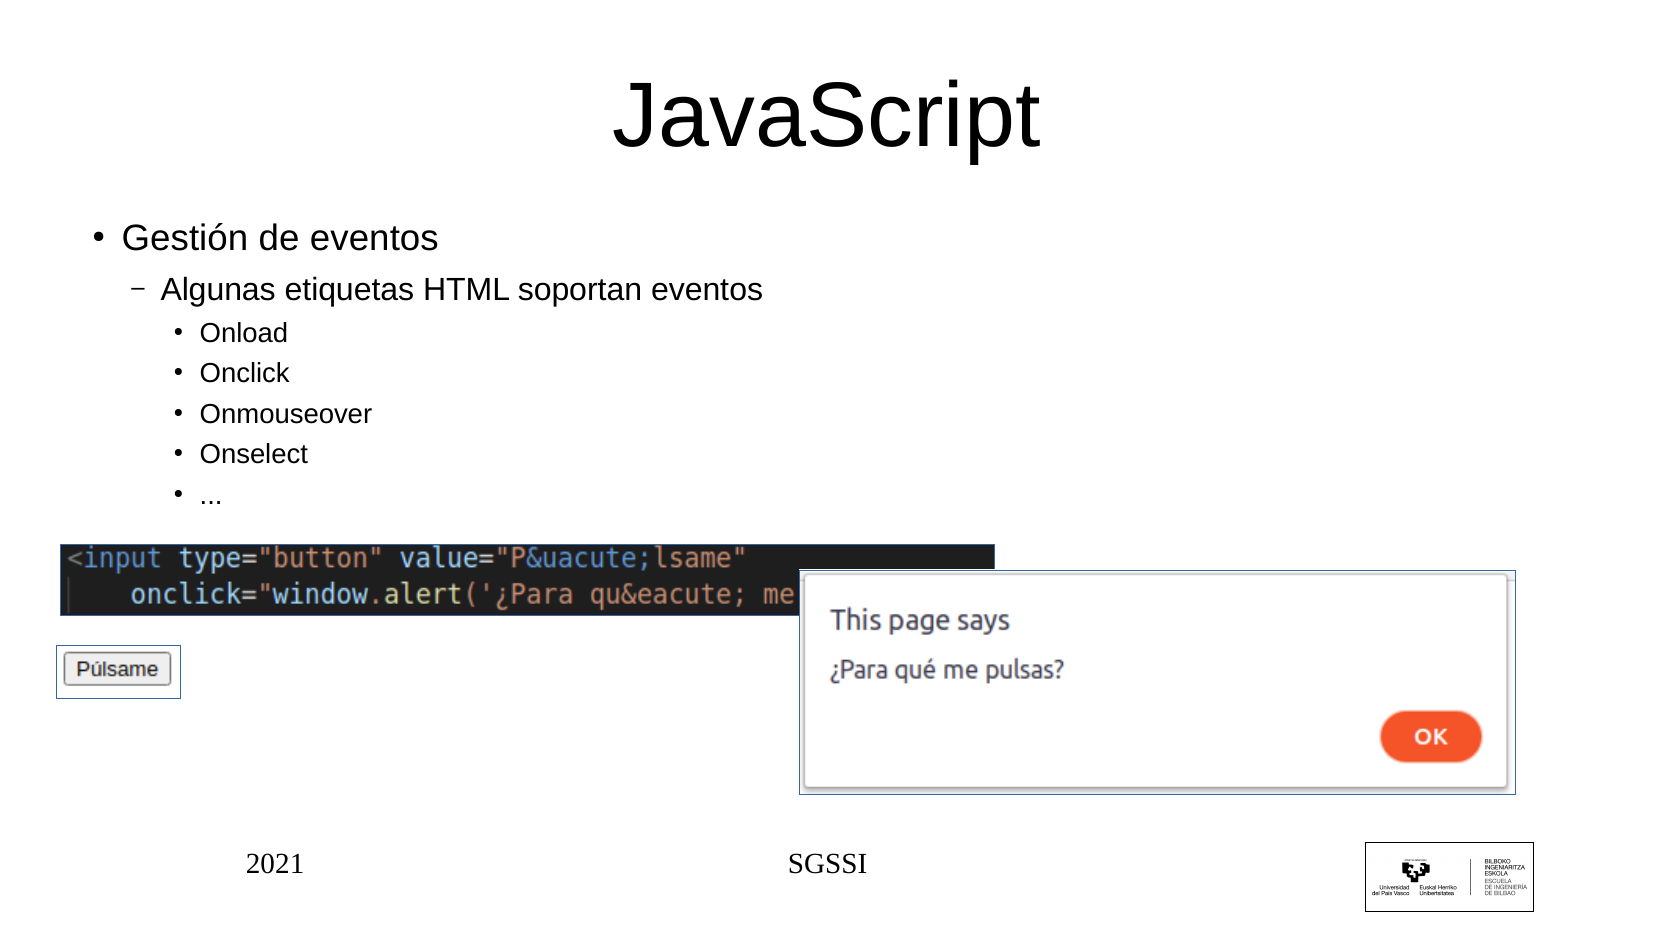

# JavaScript
Gestión de eventos
Algunas etiquetas HTML soportan eventos
Onload
Onclick
Onmouseover
Onselect
...